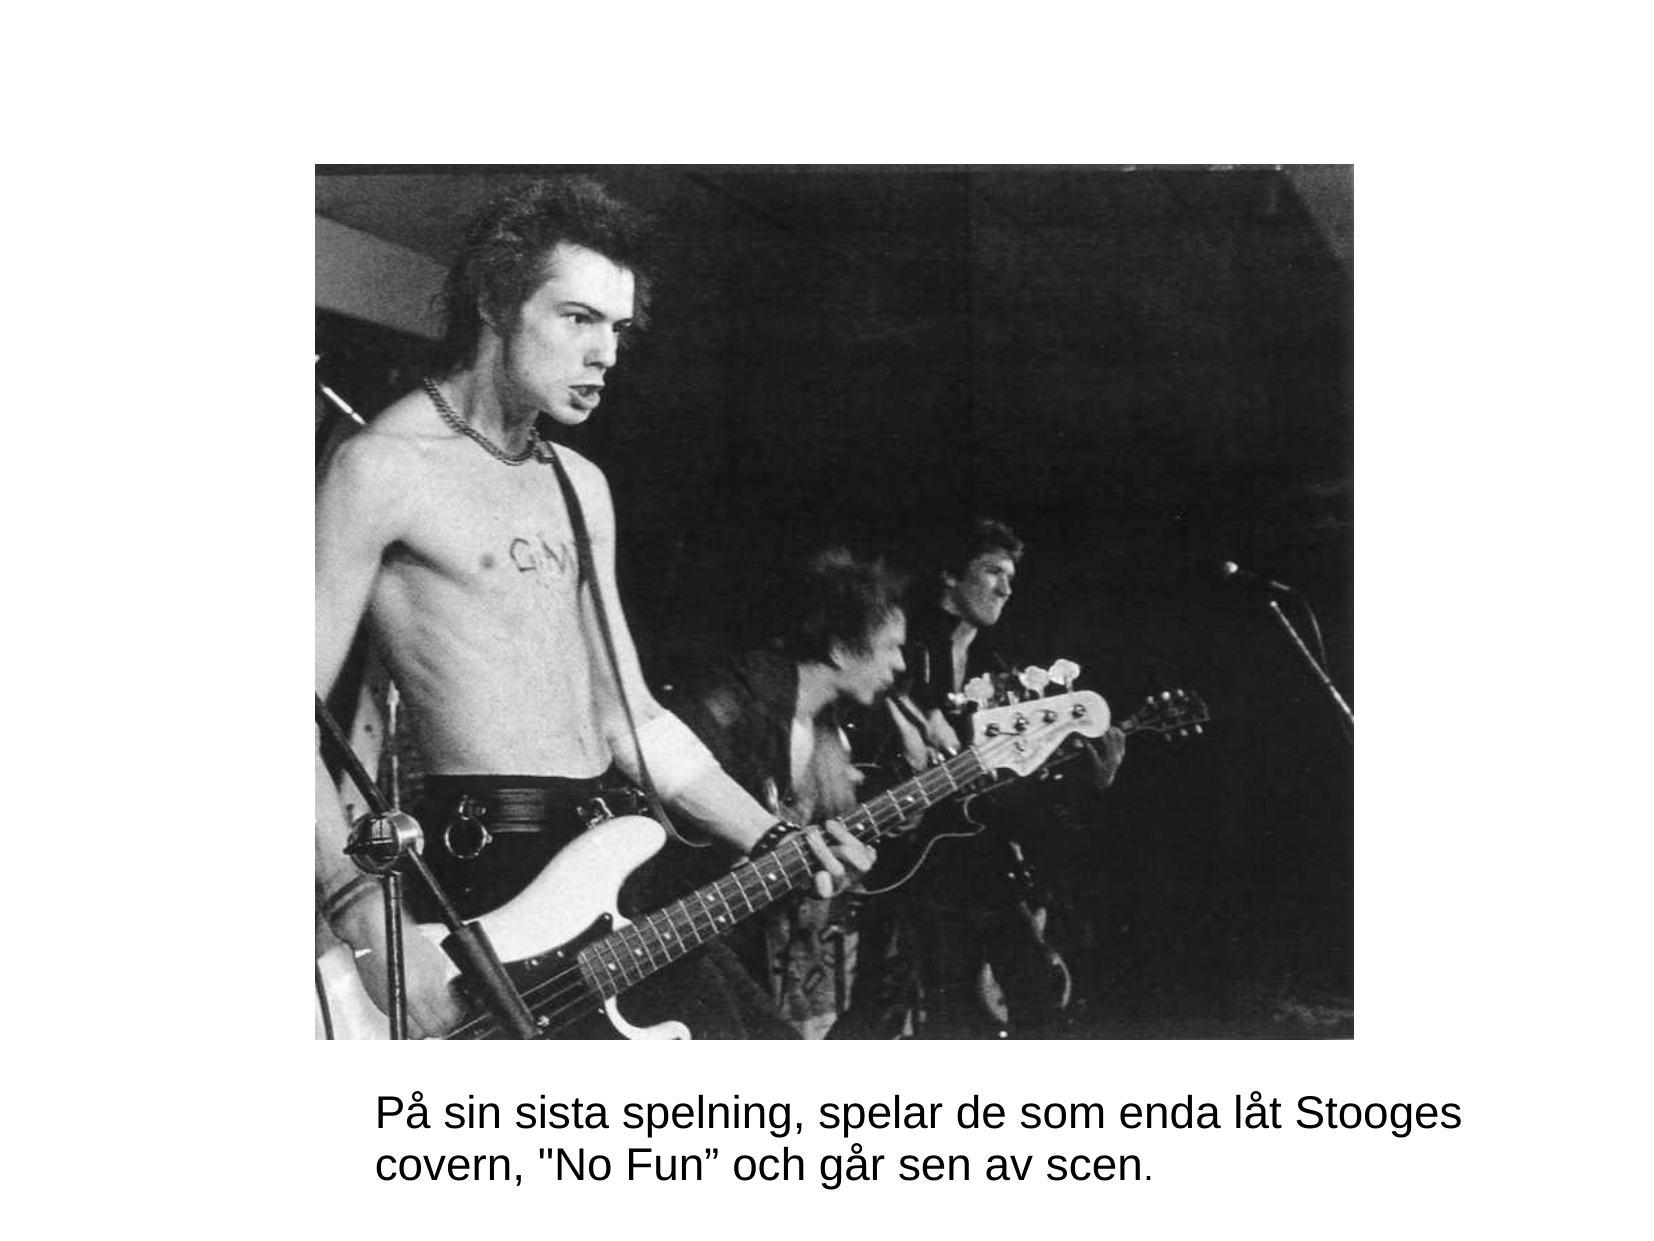

På sin sista spelning, spelar de som enda låt Stooges
covern, "No Fun” och går sen av scen.